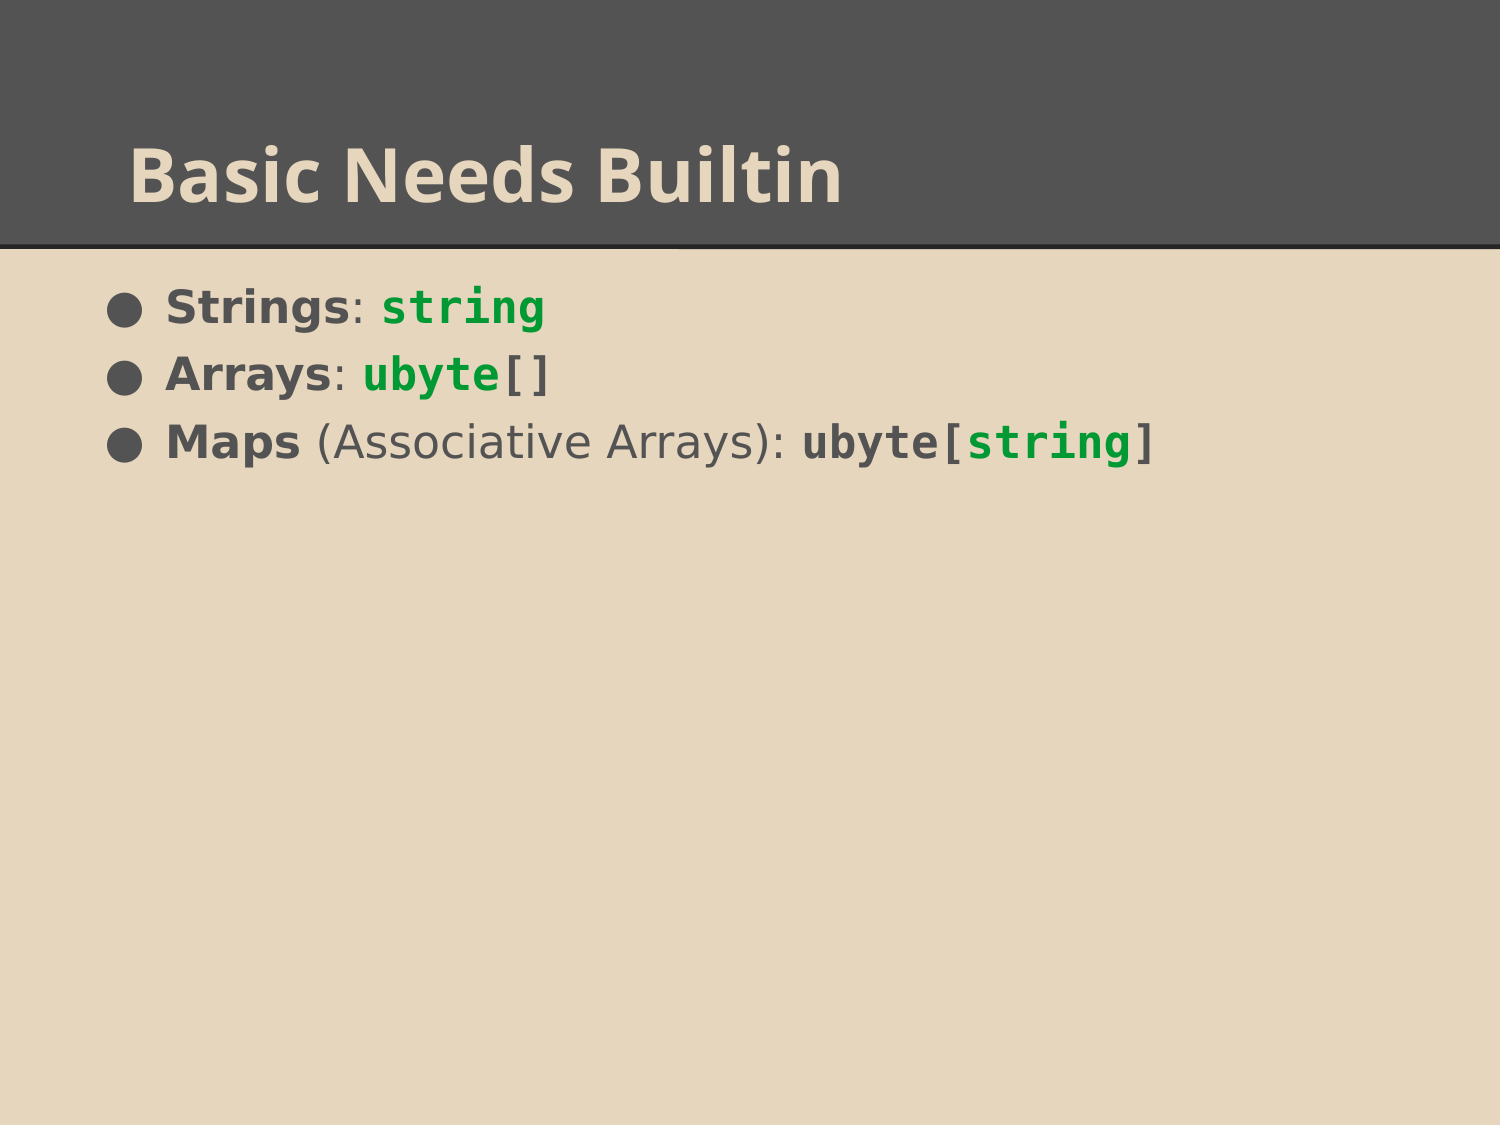

# Basic Needs Builtin
Strings: string
Arrays: ubyte[]
Maps (Associative Arrays): ubyte[string]